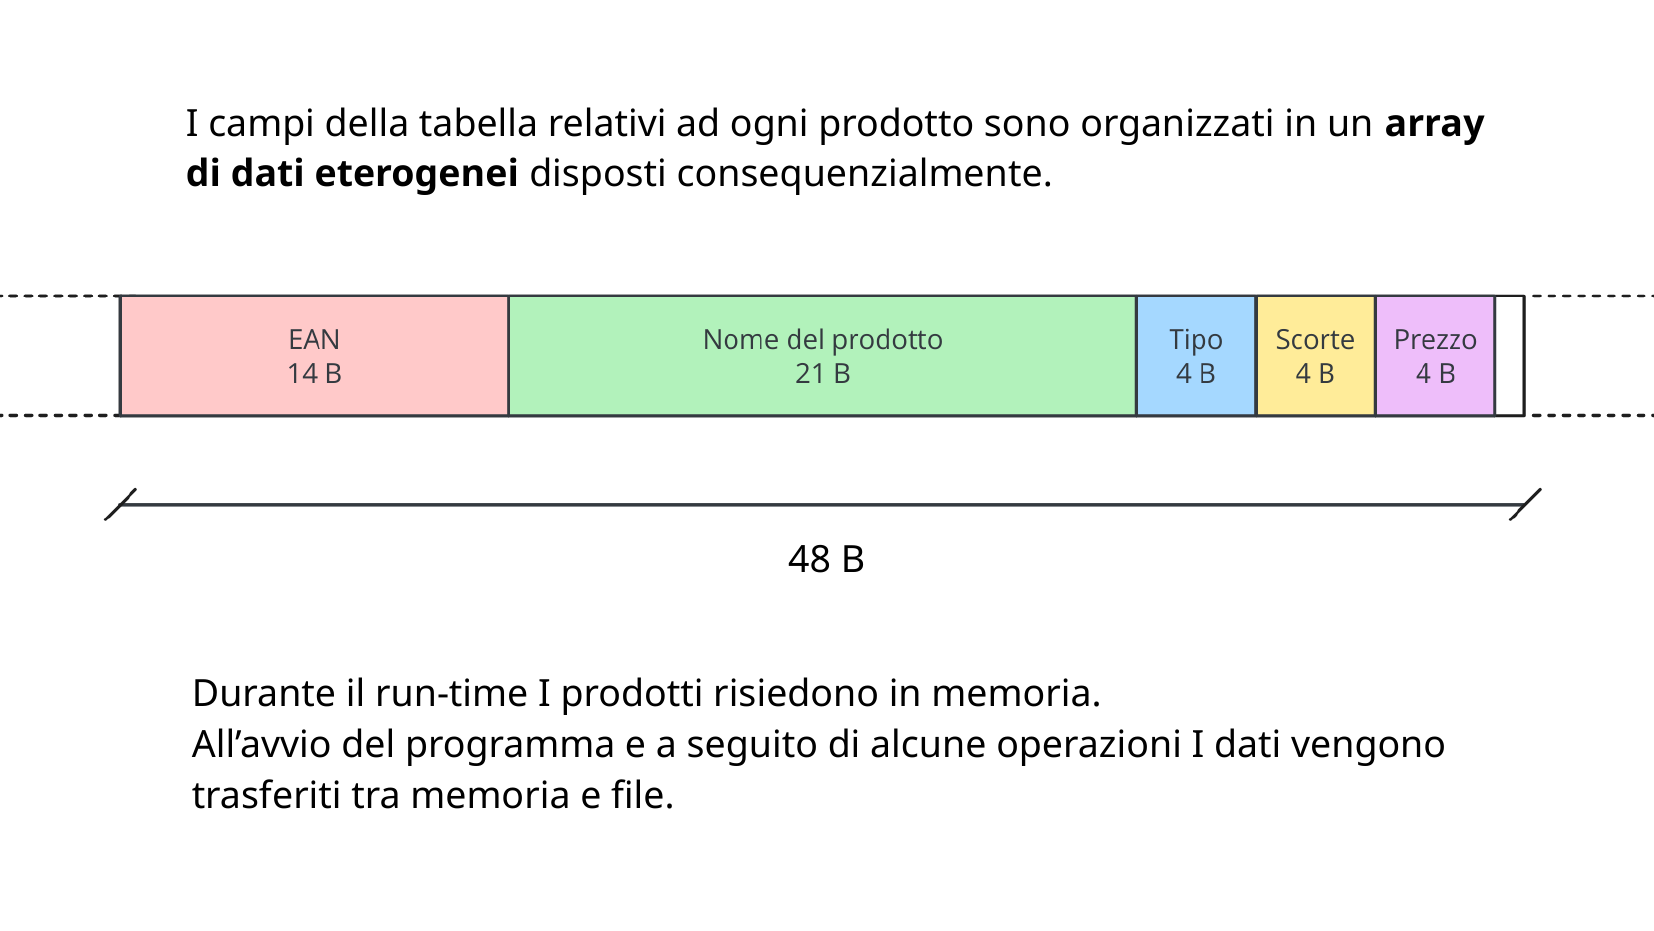

I campi della tabella relativi ad ogni prodotto sono organizzati in un array di dati eterogenei disposti consequenzialmente.
48 B
Durante il run-time I prodotti risiedono in memoria.
All’avvio del programma e a seguito di alcune operazioni I dati vengono trasferiti tra memoria e file.